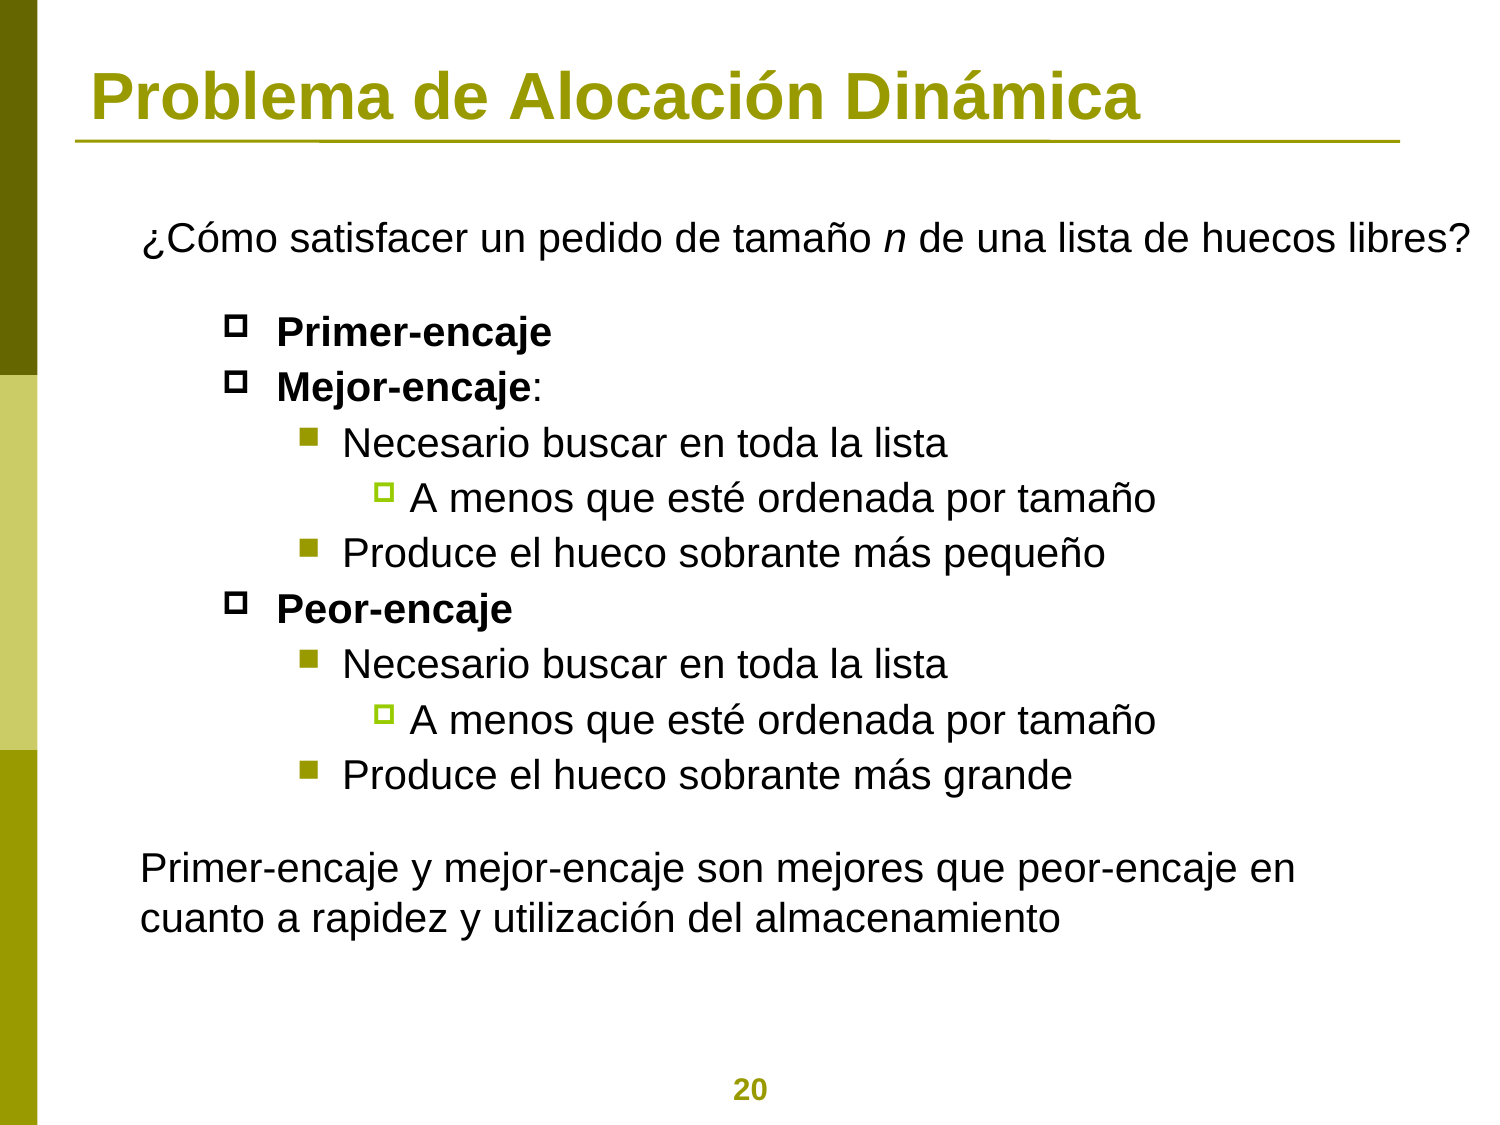

Problema de Alocación Dinámica
¿Cómo satisfacer un pedido de tamaño n de una lista de huecos libres?
Primer-encaje
Mejor-encaje:
Necesario buscar en toda la lista
A menos que esté ordenada por tamaño
Produce el hueco sobrante más pequeño
Peor-encaje
Necesario buscar en toda la lista
A menos que esté ordenada por tamaño
Produce el hueco sobrante más grande
Primer-encaje y mejor-encaje son mejores que peor-encaje en cuanto a rapidez y utilización del almacenamiento